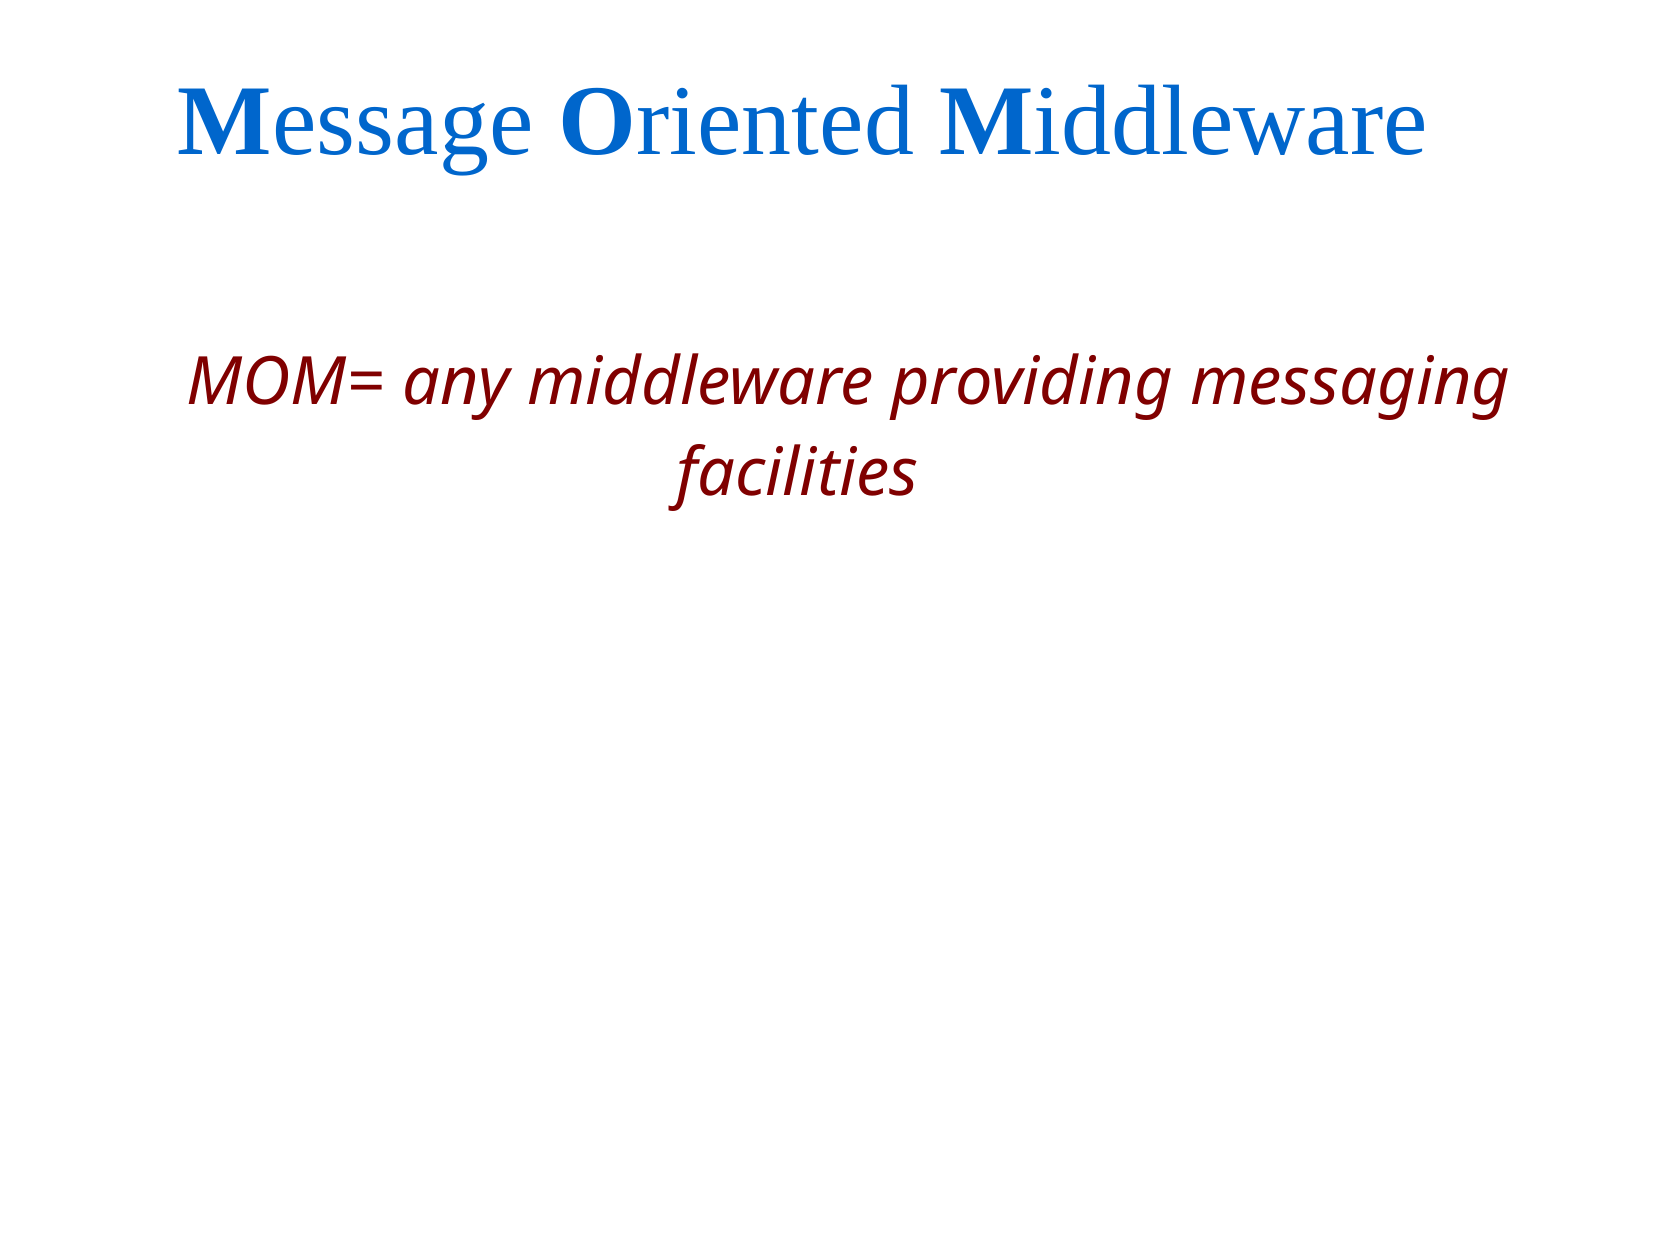

# Message Oriented Middleware
 MOM= any middleware providing messaging facilities